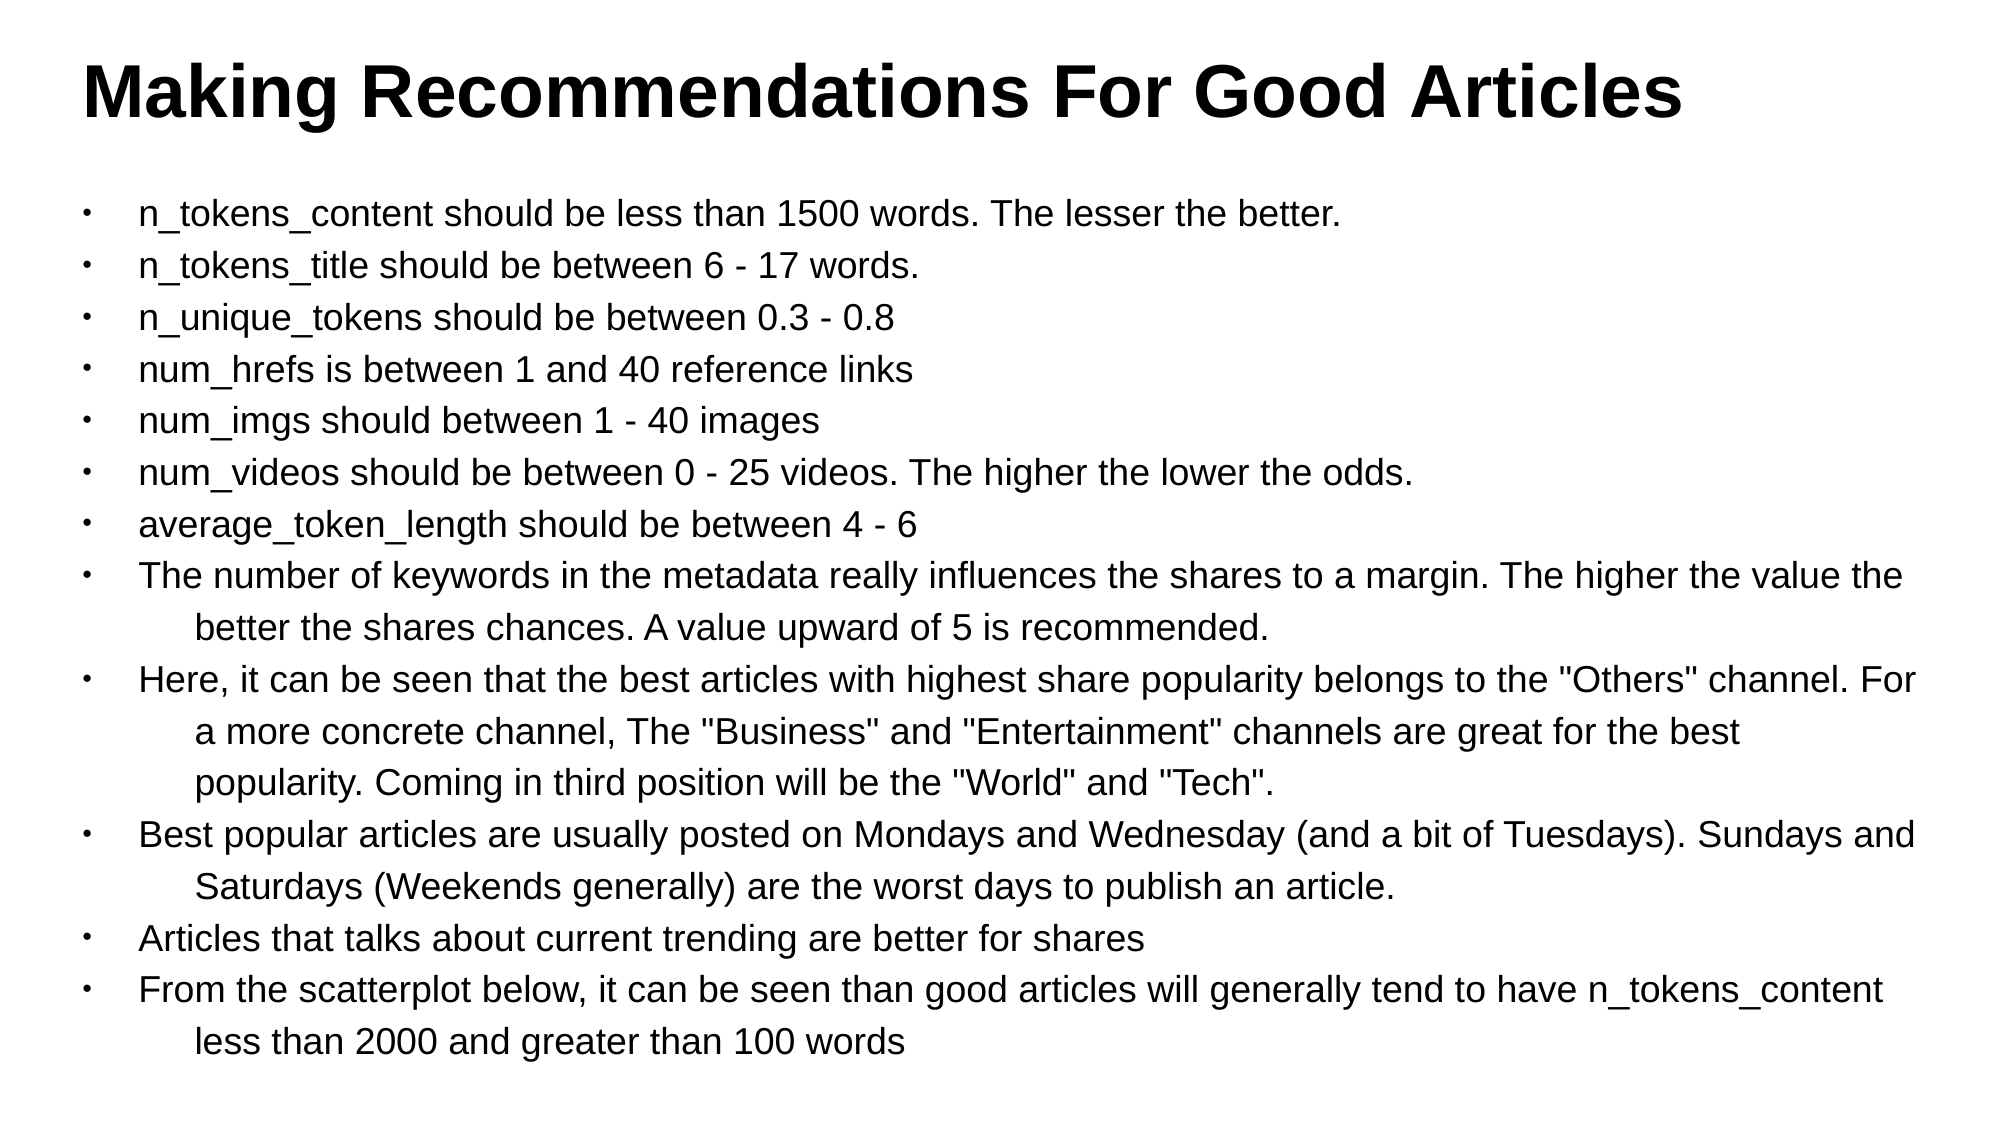

Making Recommendations For Good Articles
n_tokens_content should be less than 1500 words. The lesser the better.
n_tokens_title should be between 6 - 17 words.
n_unique_tokens should be between 0.3 - 0.8
num_hrefs is between 1 and 40 reference links
num_imgs should between 1 - 40 images
num_videos should be between 0 - 25 videos. The higher the lower the odds.
average_token_length should be between 4 - 6
The number of keywords in the metadata really influences the shares to a margin. The higher the value the better the shares chances. A value upward of 5 is recommended.
Here, it can be seen that the best articles with highest share popularity belongs to the "Others" channel. For a more concrete channel, The "Business" and "Entertainment" channels are great for the best popularity. Coming in third position will be the "World" and "Tech".
Best popular articles are usually posted on Mondays and Wednesday (and a bit of Tuesdays). Sundays and Saturdays (Weekends generally) are the worst days to publish an article.
Articles that talks about current trending are better for shares
From the scatterplot below, it can be seen than good articles will generally tend to have n_tokens_content less than 2000 and greater than 100 words